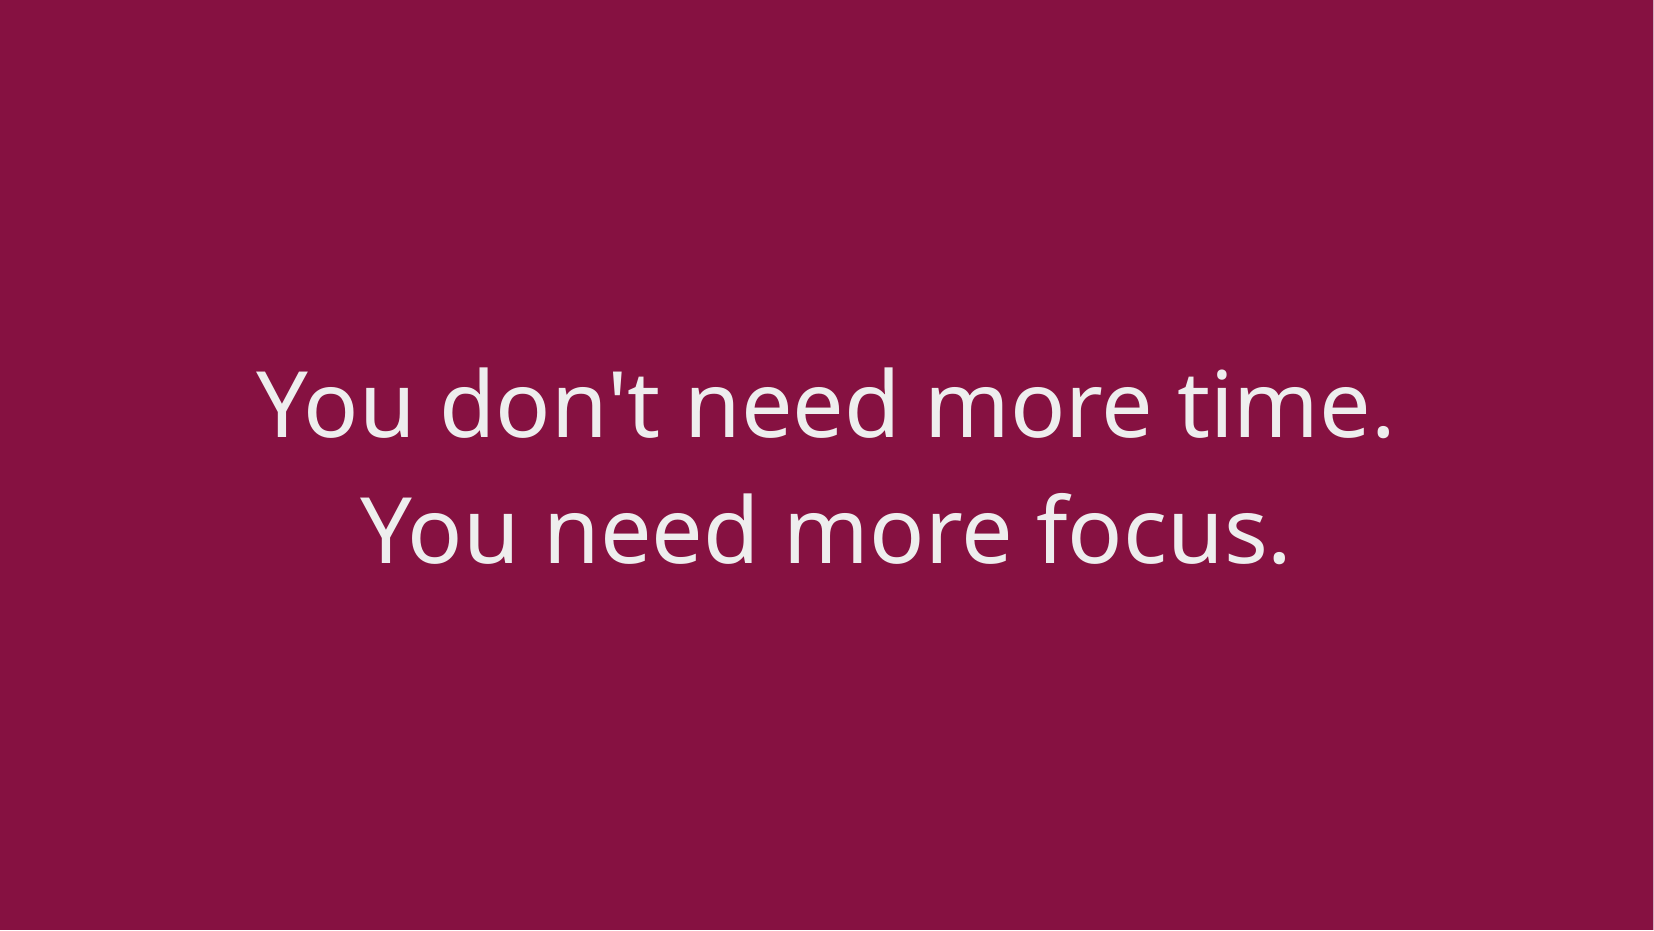

You don't need more time.
You need more focus.